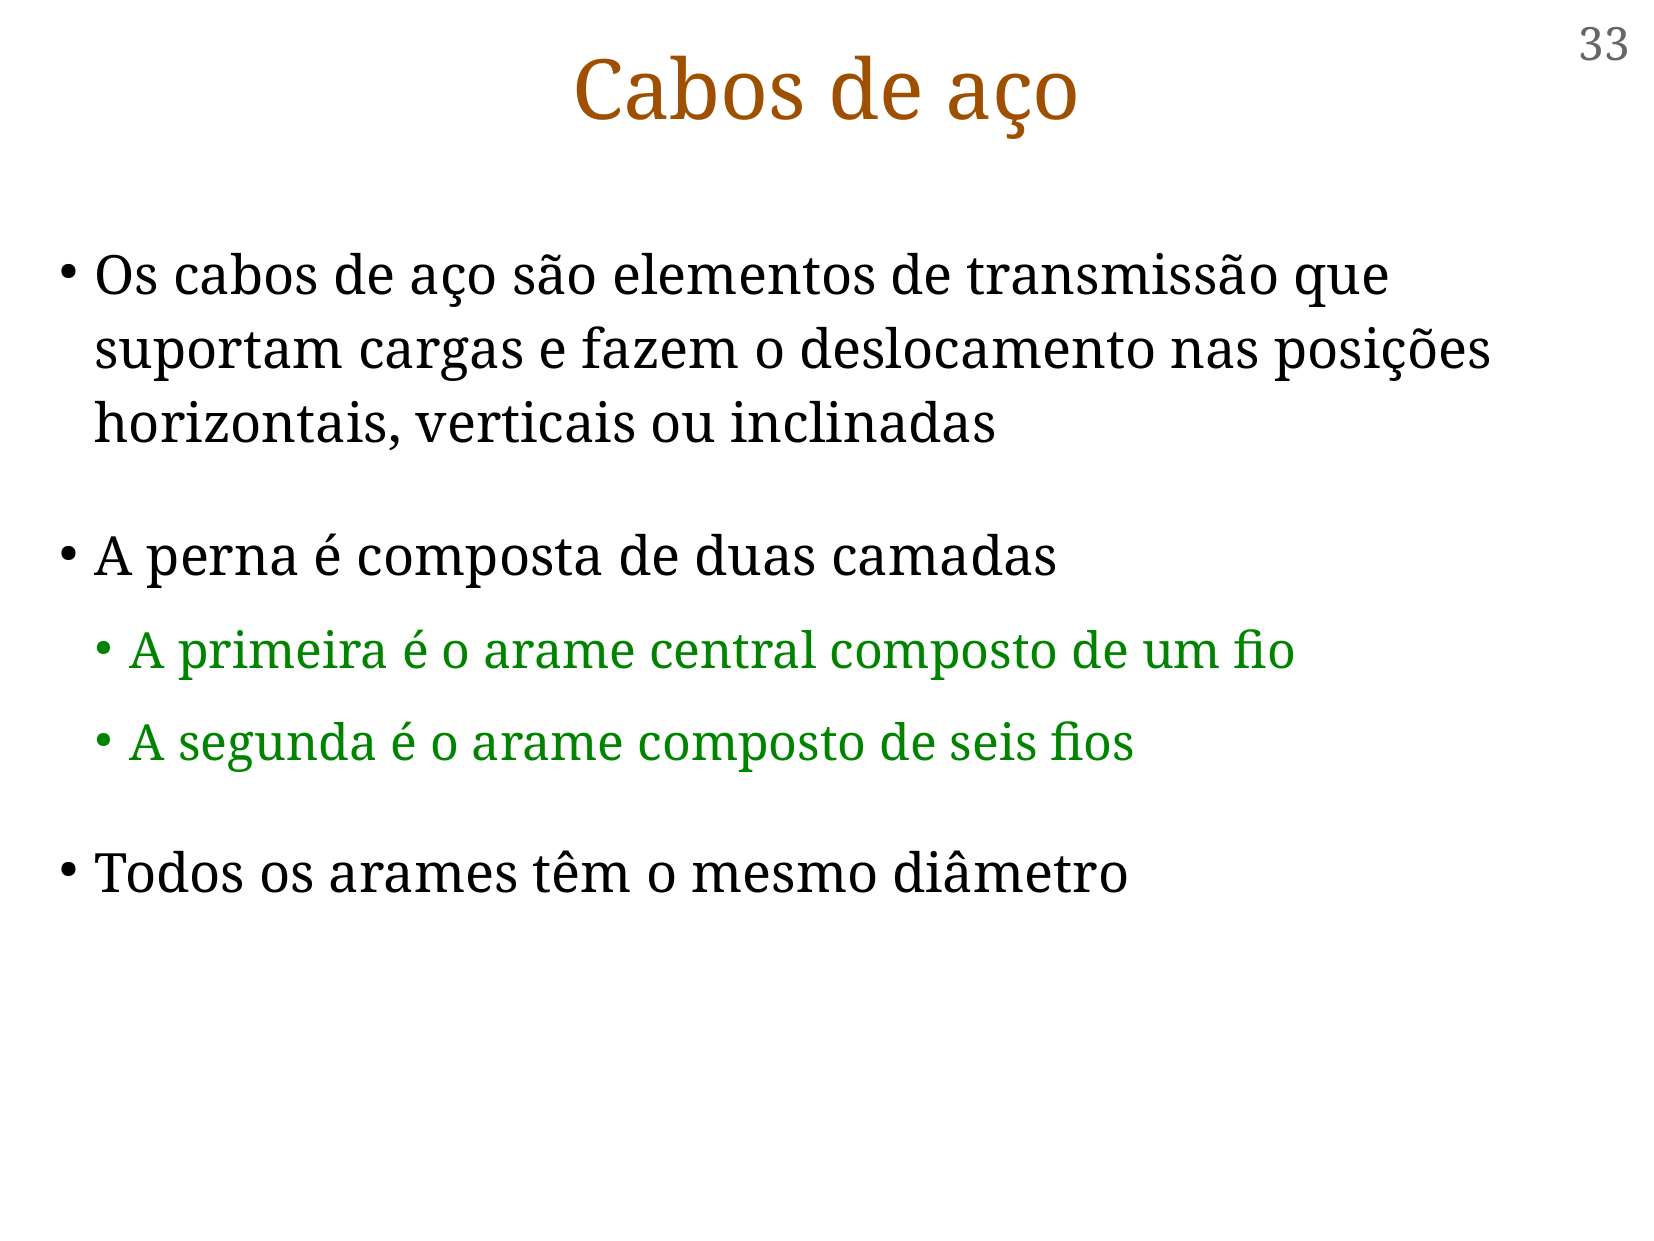

33
# Cabos de aço
Os cabos de aço são elementos de transmissão que suportam cargas e fazem o deslocamento nas posições horizontais, verticais ou inclinadas
A perna é composta de duas camadas
A primeira é o arame central composto de um fio
A segunda é o arame composto de seis fios
Todos os arames têm o mesmo diâmetro